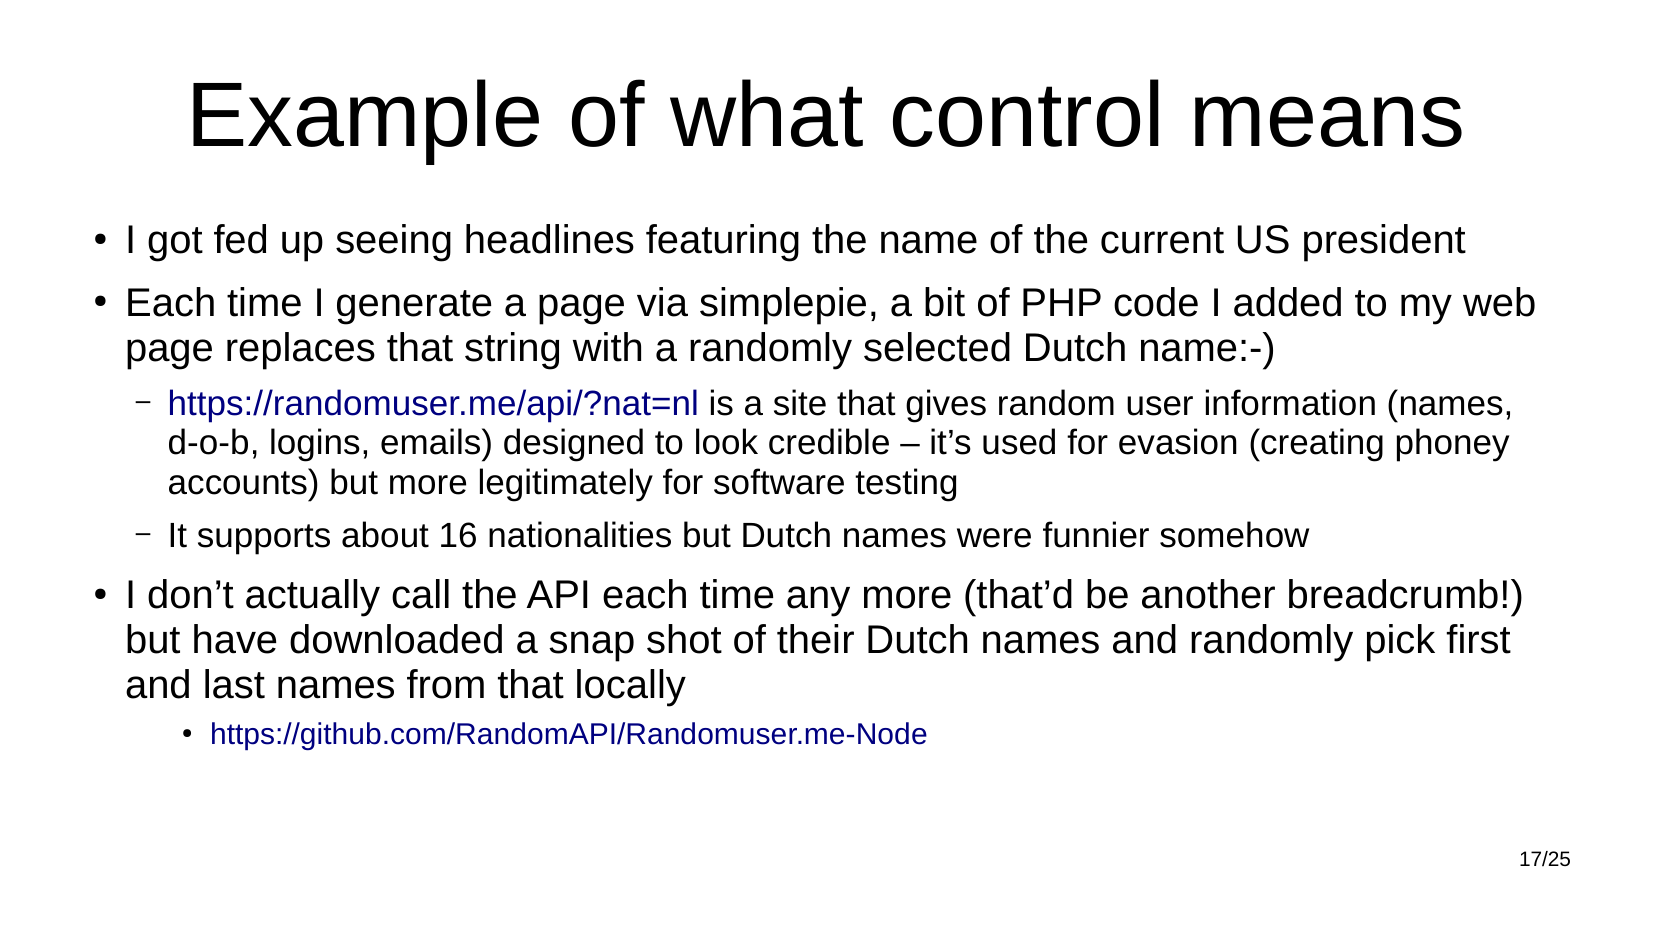

# Example of what control means
I got fed up seeing headlines featuring the name of the current US president
Each time I generate a page via simplepie, a bit of PHP code I added to my web page replaces that string with a randomly selected Dutch name:-)
https://randomuser.me/api/?nat=nl is a site that gives random user information (names,
d-o-b, logins, emails) designed to look credible – it’s used for evasion (creating phoney accounts) but more legitimately for software testing
It supports about 16 nationalities but Dutch names were funnier somehow
I don’t actually call the API each time any more (that’d be another breadcrumb!) but have downloaded a snap shot of their Dutch names and randomly pick first and last names from that locally
https://github.com/RandomAPI/Randomuser.me-Node
17